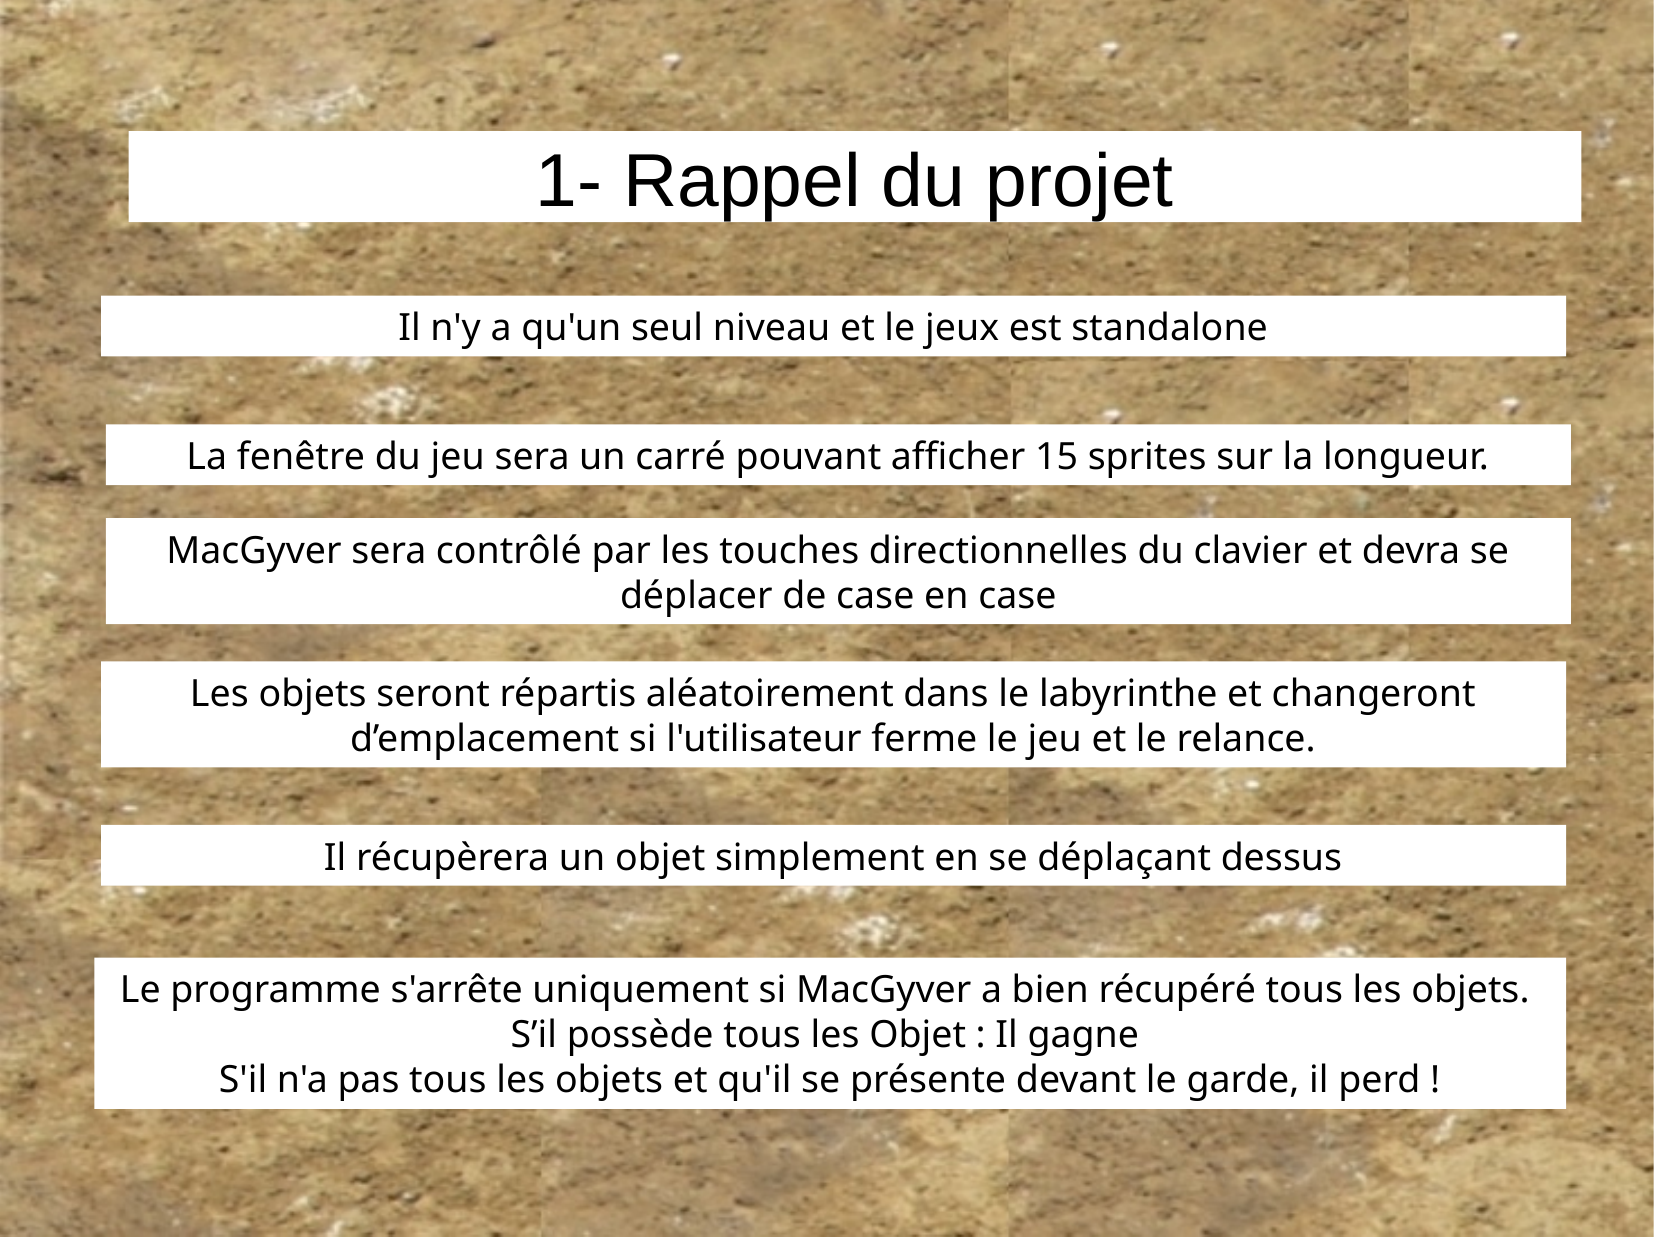

1- Rappel du projet
Il n'y a qu'un seul niveau et le jeux est standalone
La fenêtre du jeu sera un carré pouvant afficher 15 sprites sur la longueur.
MacGyver sera contrôlé par les touches directionnelles du clavier et devra se déplacer de case en case
Les objets seront répartis aléatoirement dans le labyrinthe et changeront d’emplacement si l'utilisateur ferme le jeu et le relance.
Il récupèrera un objet simplement en se déplaçant dessus
Le programme s'arrête uniquement si MacGyver a bien récupéré tous les objets.
S’il possède tous les Objet : Il gagne
S'il n'a pas tous les objets et qu'il se présente devant le garde, il perd !